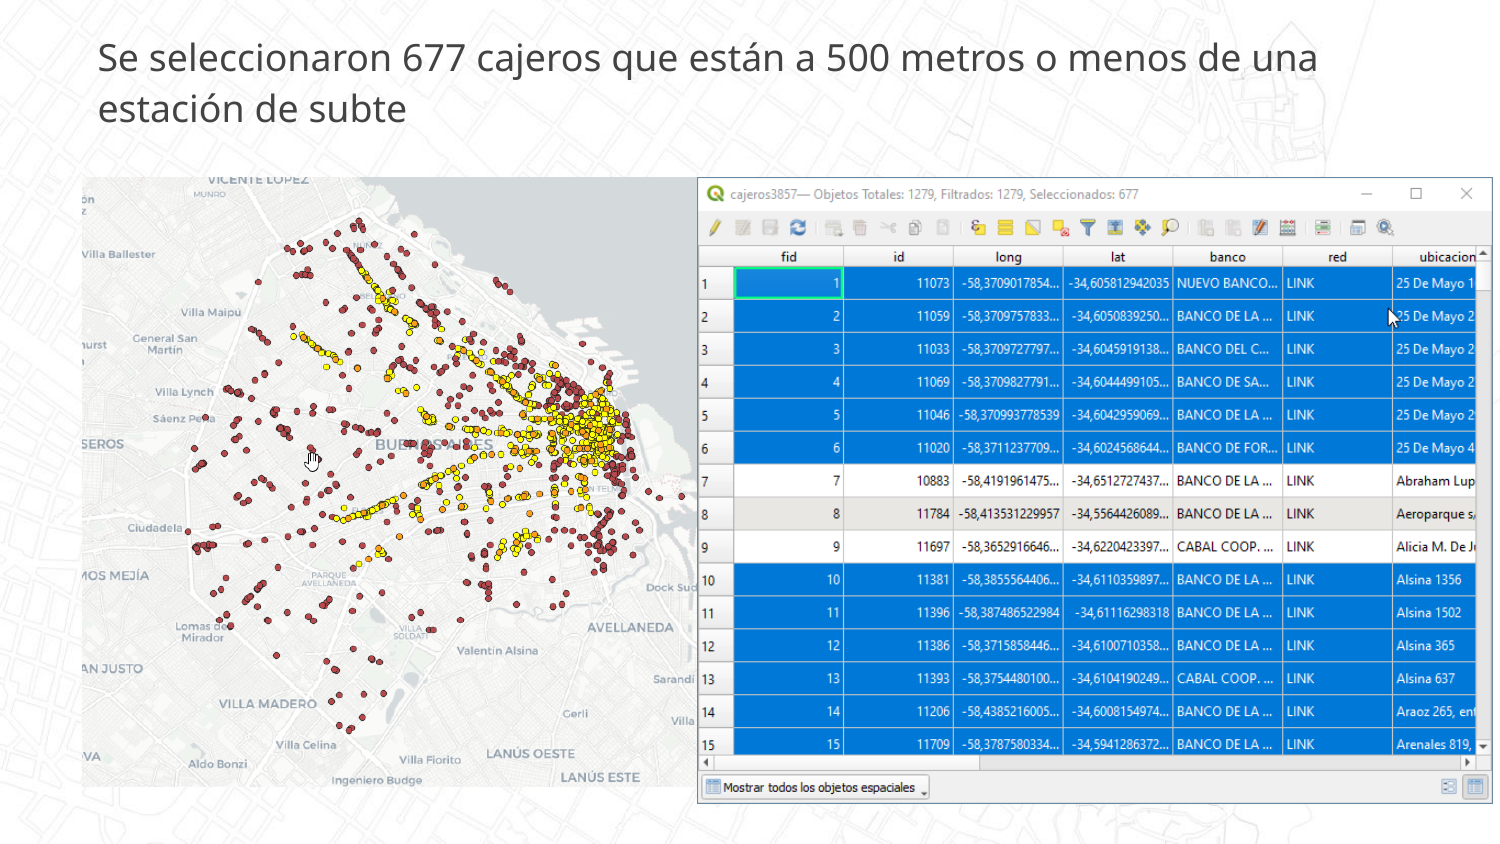

Se seleccionaron 677 cajeros que están a 500 metros o menos de una estación de subte